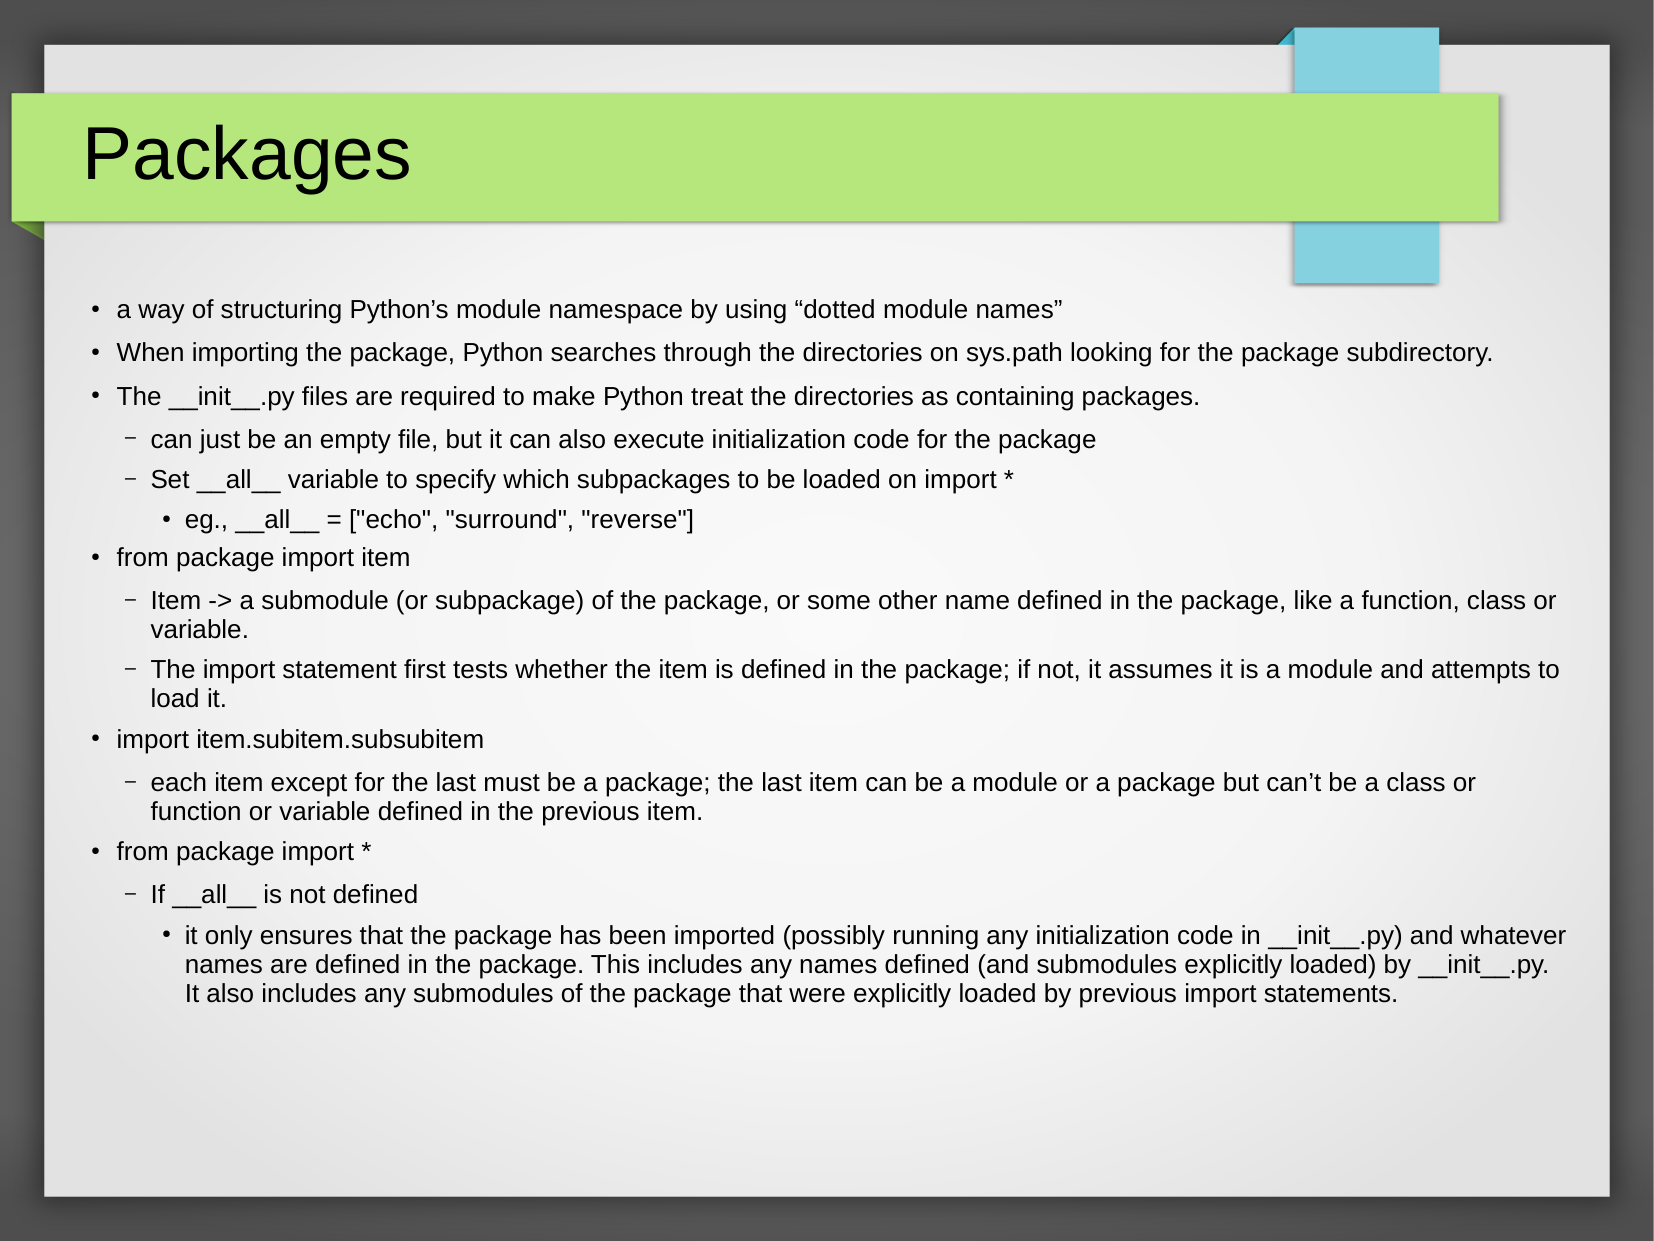

# Packages
a way of structuring Python’s module namespace by using “dotted module names”
When importing the package, Python searches through the directories on sys.path looking for the package subdirectory.
The __init__.py files are required to make Python treat the directories as containing packages.
can just be an empty file, but it can also execute initialization code for the package
Set __all__ variable to specify which subpackages to be loaded on import *
eg., __all__ = ["echo", "surround", "reverse"]
from package import item
Item -> a submodule (or subpackage) of the package, or some other name defined in the package, like a function, class or variable.
The import statement first tests whether the item is defined in the package; if not, it assumes it is a module and attempts to load it.
import item.subitem.subsubitem
each item except for the last must be a package; the last item can be a module or a package but can’t be a class or function or variable defined in the previous item.
from package import *
If __all__ is not defined
it only ensures that the package has been imported (possibly running any initialization code in __init__.py) and whatever names are defined in the package. This includes any names defined (and submodules explicitly loaded) by __init__.py. It also includes any submodules of the package that were explicitly loaded by previous import statements.